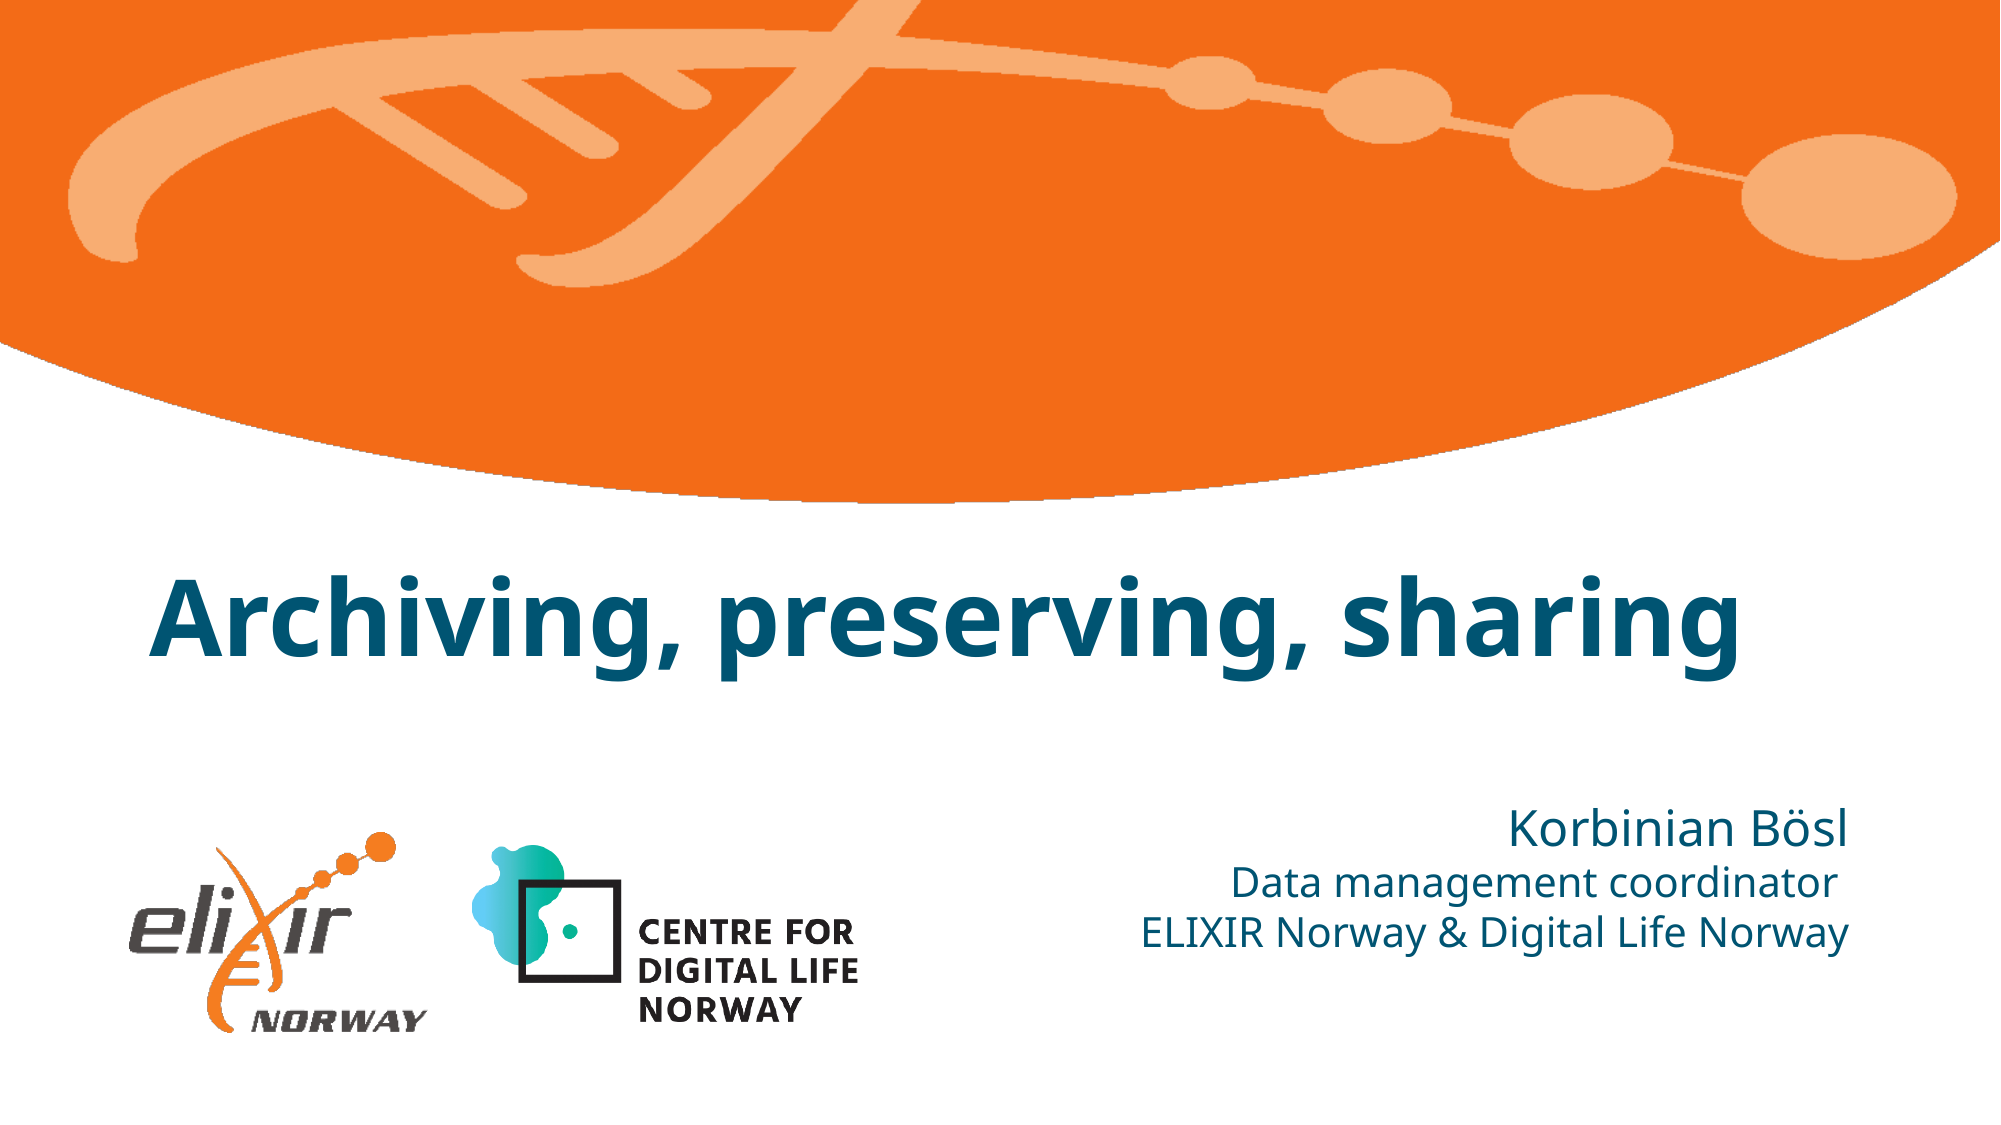

Archiving, preserving, sharing
Korbinian Bösl
Data management coordinator
ELIXIR Norway & Digital Life Norway